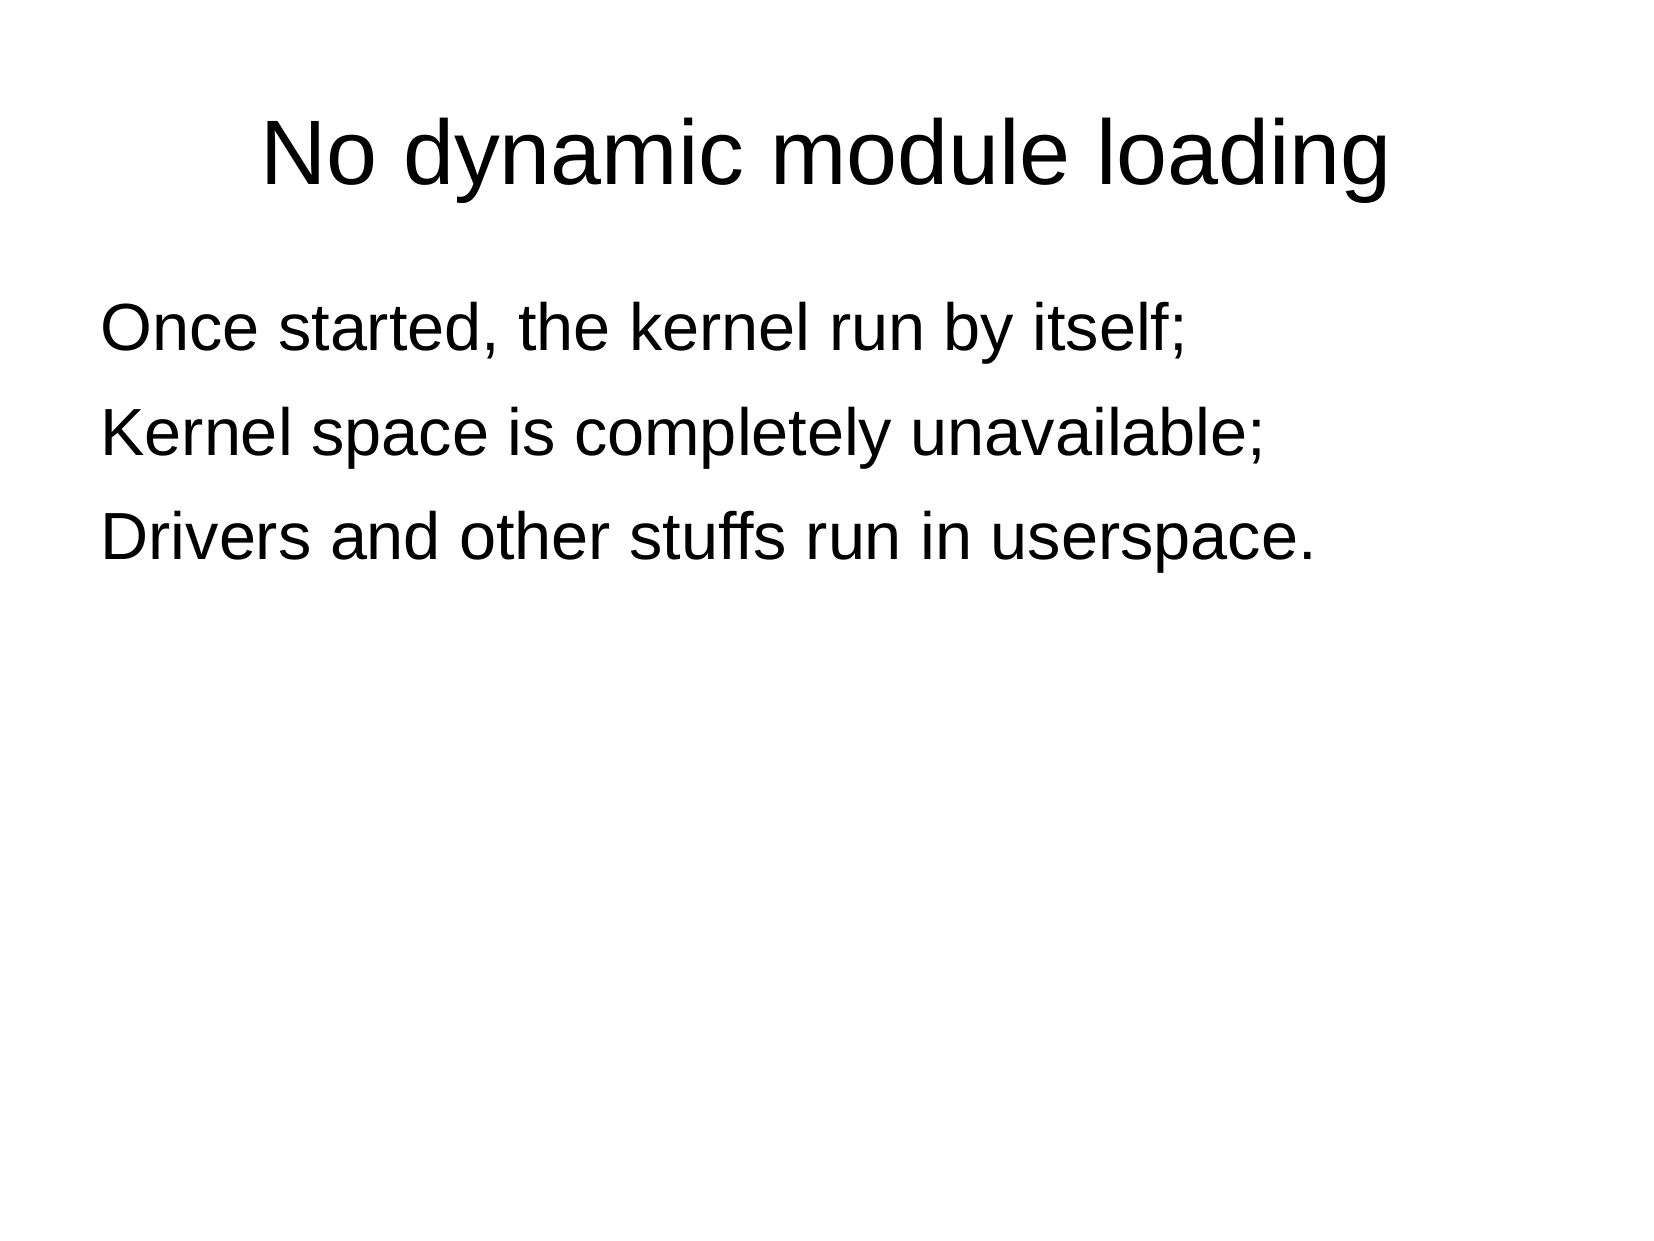

# No dynamic module loading
Once started, the kernel run by itself;
Kernel space is completely unavailable;
Drivers and other stuffs run in userspace.